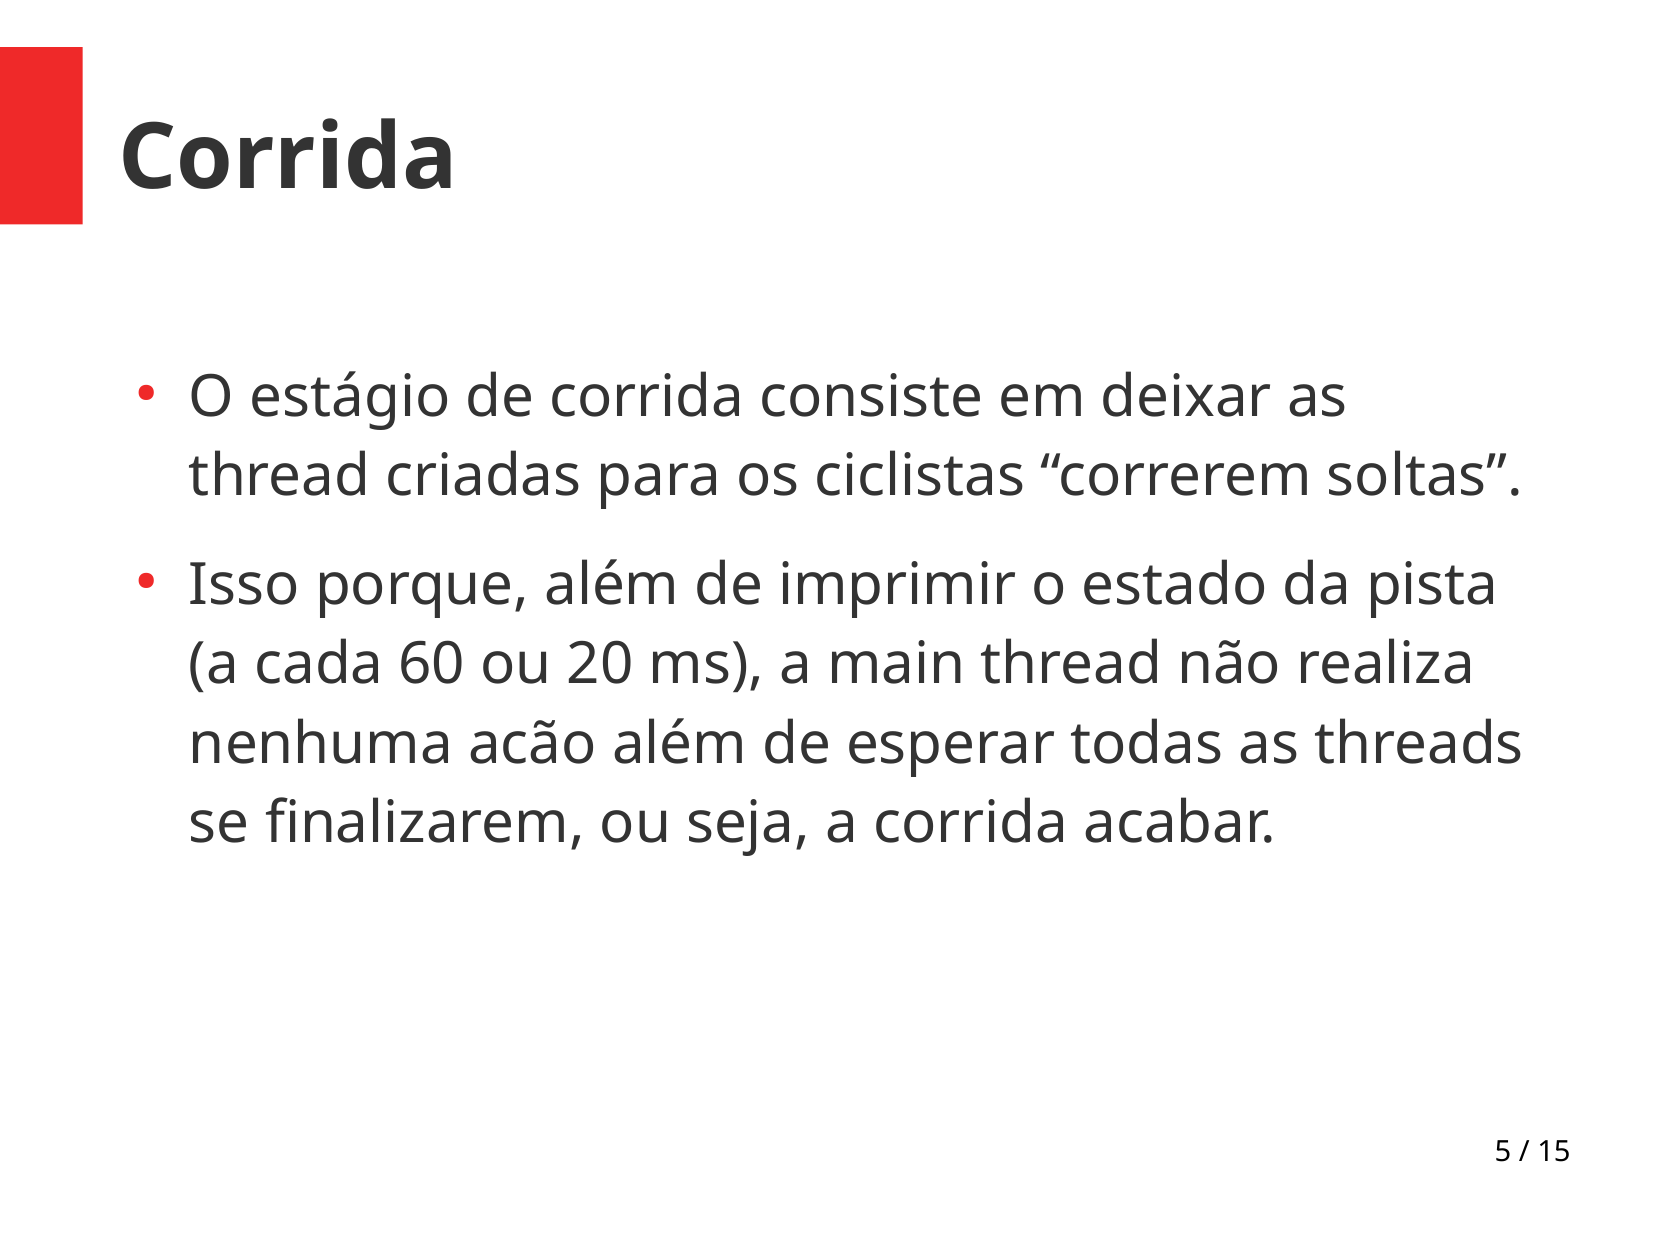

# Corrida
O estágio de corrida consiste em deixar as thread criadas para os ciclistas “correrem soltas”.
Isso porque, além de imprimir o estado da pista (a cada 60 ou 20 ms), a main thread não realiza nenhuma acão além de esperar todas as threads se finalizarem, ou seja, a corrida acabar.
5